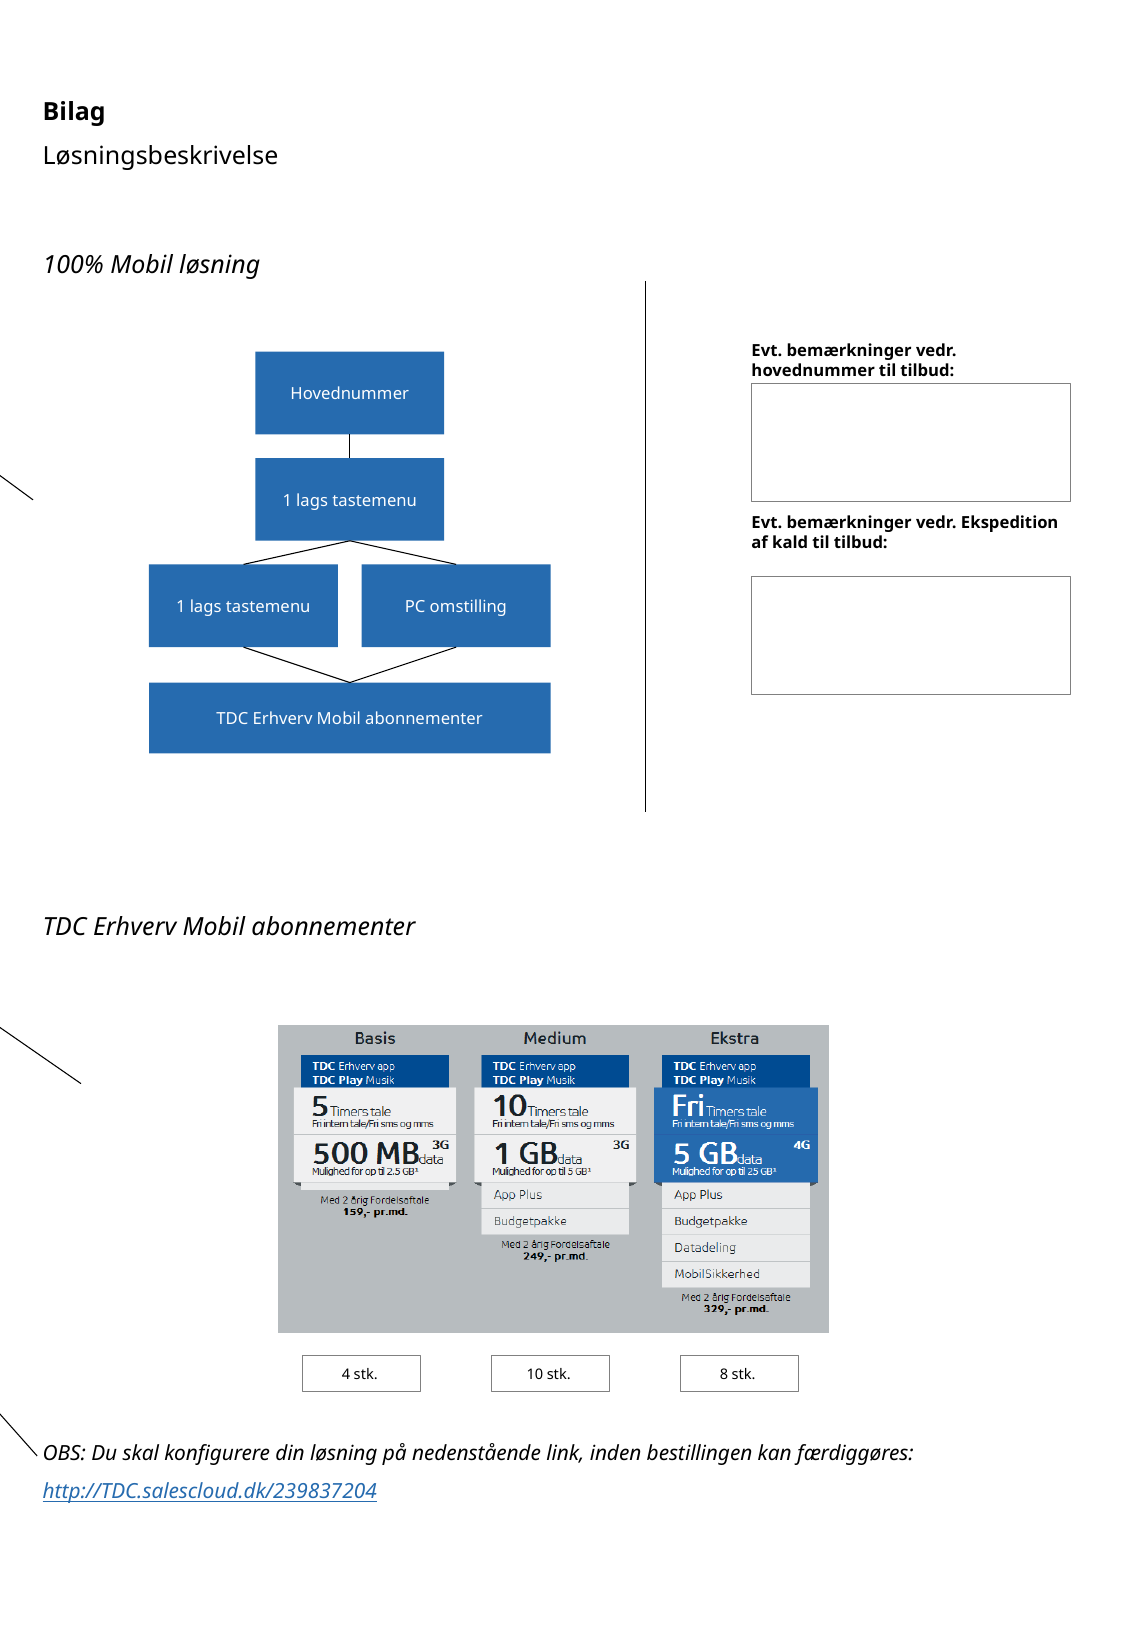

Bilag
Løsningsbeskrivelse
100% Mobil løsning
Evt. bemærkninger vedr. hovednummer til tilbud:
Hovednummer
Grafisk præsentation af 100% mobil løsning
1 lags tastemenu
Evt. bemærkninger vedr. Ekspedition af kald til tilbud:
1 lags tastemenu
PC omstilling
TDC Erhverv Mobil abonnementer
TDC Erhverv Mobil abonnementer
Grafisk præsentation af TDC Erhverv Mobil abonnementer
Link til konfigurationside i konfiguratoren
4 stk.
10 stk.
8 stk.
OBS: Du skal konfigurere din løsning på nedenstående link, inden bestillingen kan færdiggøres:
http://TDC.salescloud.dk/239837204